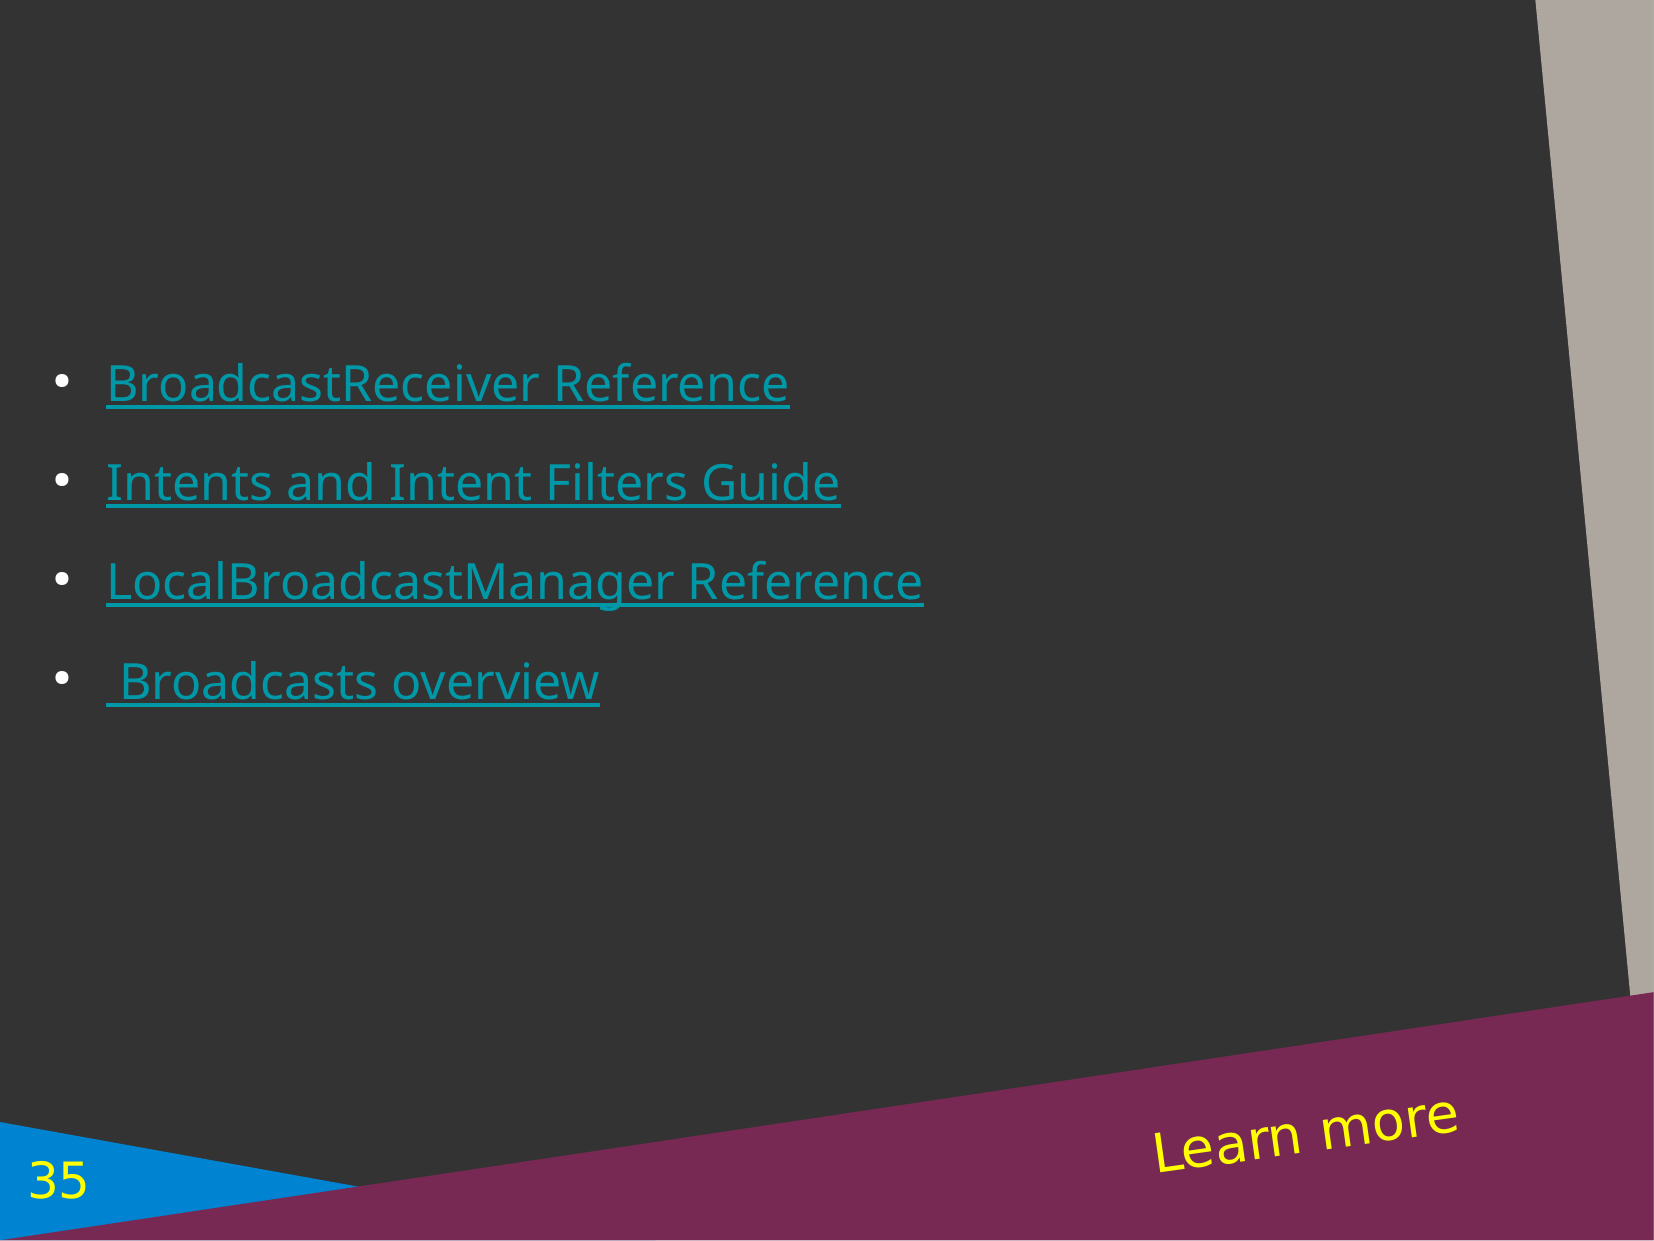

BroadcastReceiver Reference
Intents and Intent Filters Guide
LocalBroadcastManager Reference
 Broadcasts overview
# Learn more
35